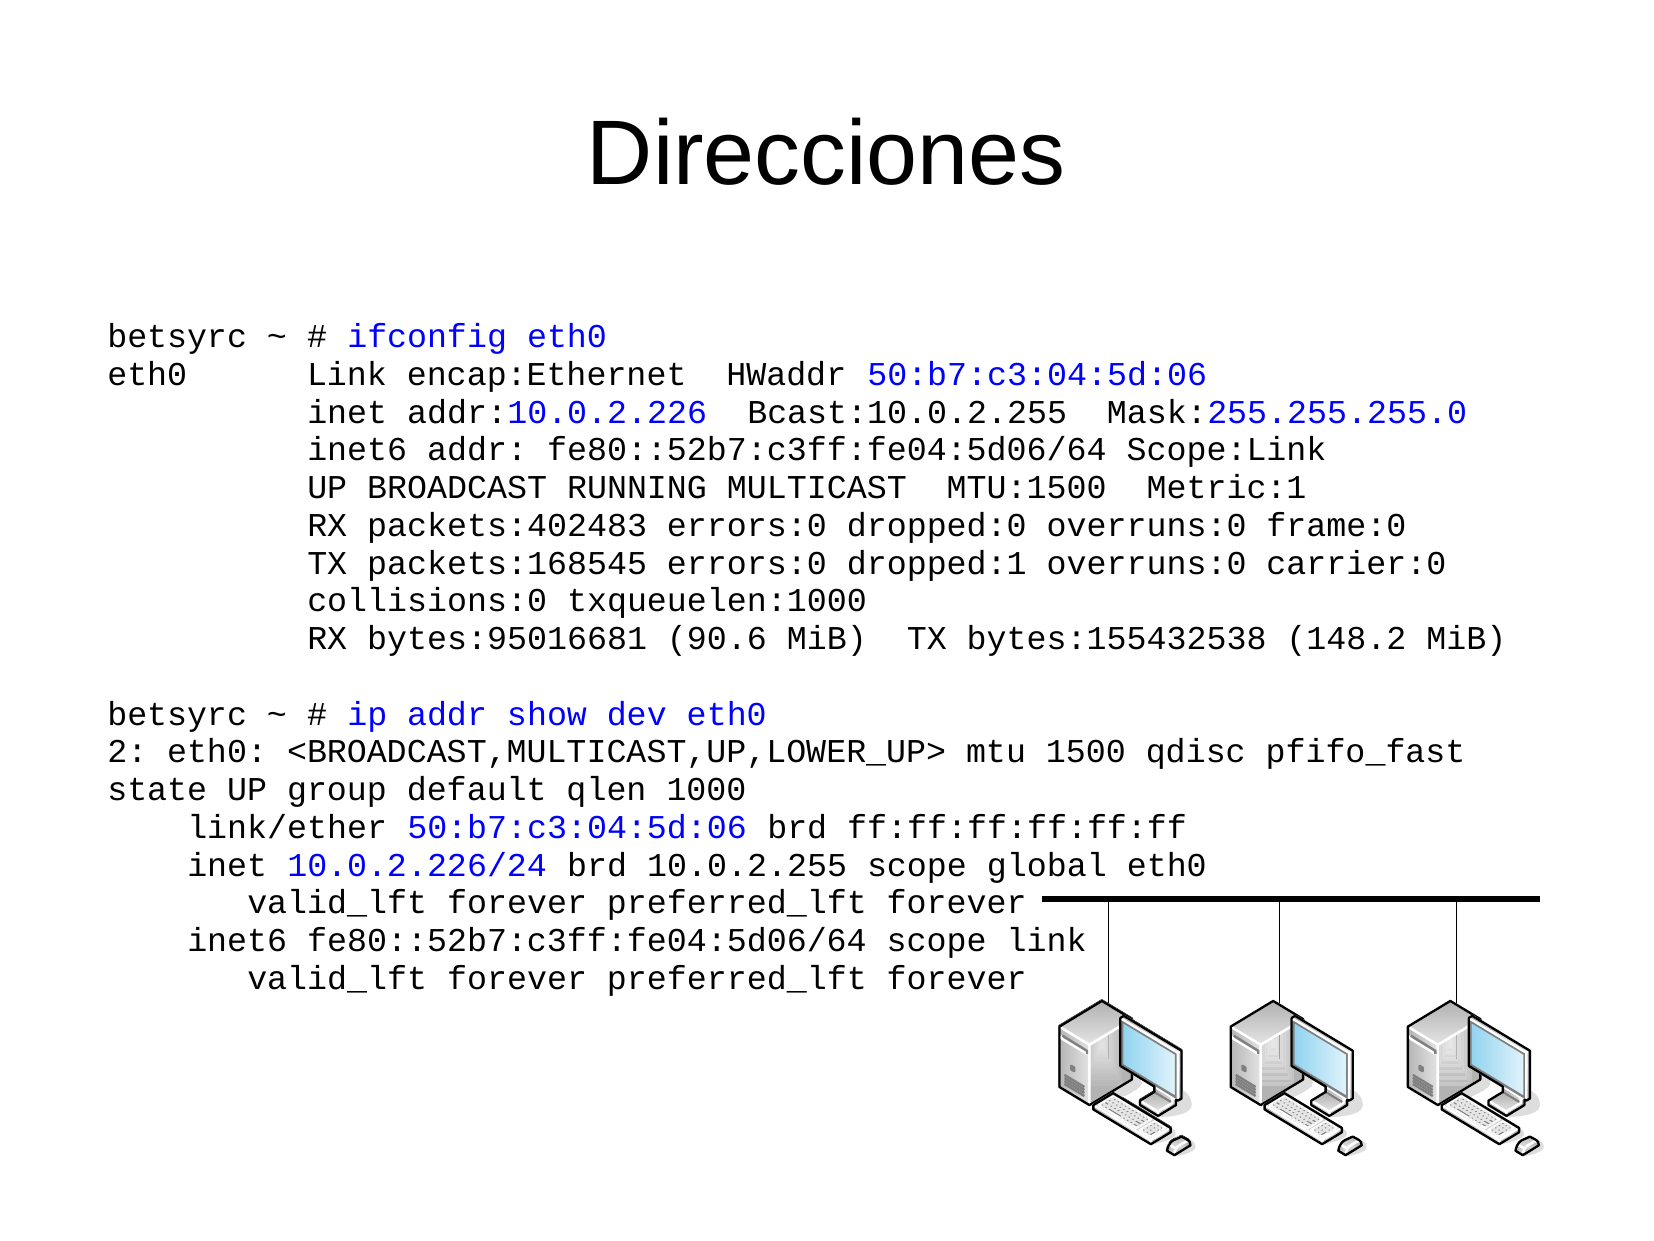

# Direcciones
betsyrc ~ # ifconfig eth0
eth0 Link encap:Ethernet HWaddr 50:b7:c3:04:5d:06
 inet addr:10.0.2.226 Bcast:10.0.2.255 Mask:255.255.255.0
 inet6 addr: fe80::52b7:c3ff:fe04:5d06/64 Scope:Link
 UP BROADCAST RUNNING MULTICAST MTU:1500 Metric:1
 RX packets:402483 errors:0 dropped:0 overruns:0 frame:0
 TX packets:168545 errors:0 dropped:1 overruns:0 carrier:0
 collisions:0 txqueuelen:1000
 RX bytes:95016681 (90.6 MiB) TX bytes:155432538 (148.2 MiB)
betsyrc ~ # ip addr show dev eth0
2: eth0: <BROADCAST,MULTICAST,UP,LOWER_UP> mtu 1500 qdisc pfifo_fast state UP group default qlen 1000
 link/ether 50:b7:c3:04:5d:06 brd ff:ff:ff:ff:ff:ff
 inet 10.0.2.226/24 brd 10.0.2.255 scope global eth0
 valid_lft forever preferred_lft forever
 inet6 fe80::52b7:c3ff:fe04:5d06/64 scope link
 valid_lft forever preferred_lft forever